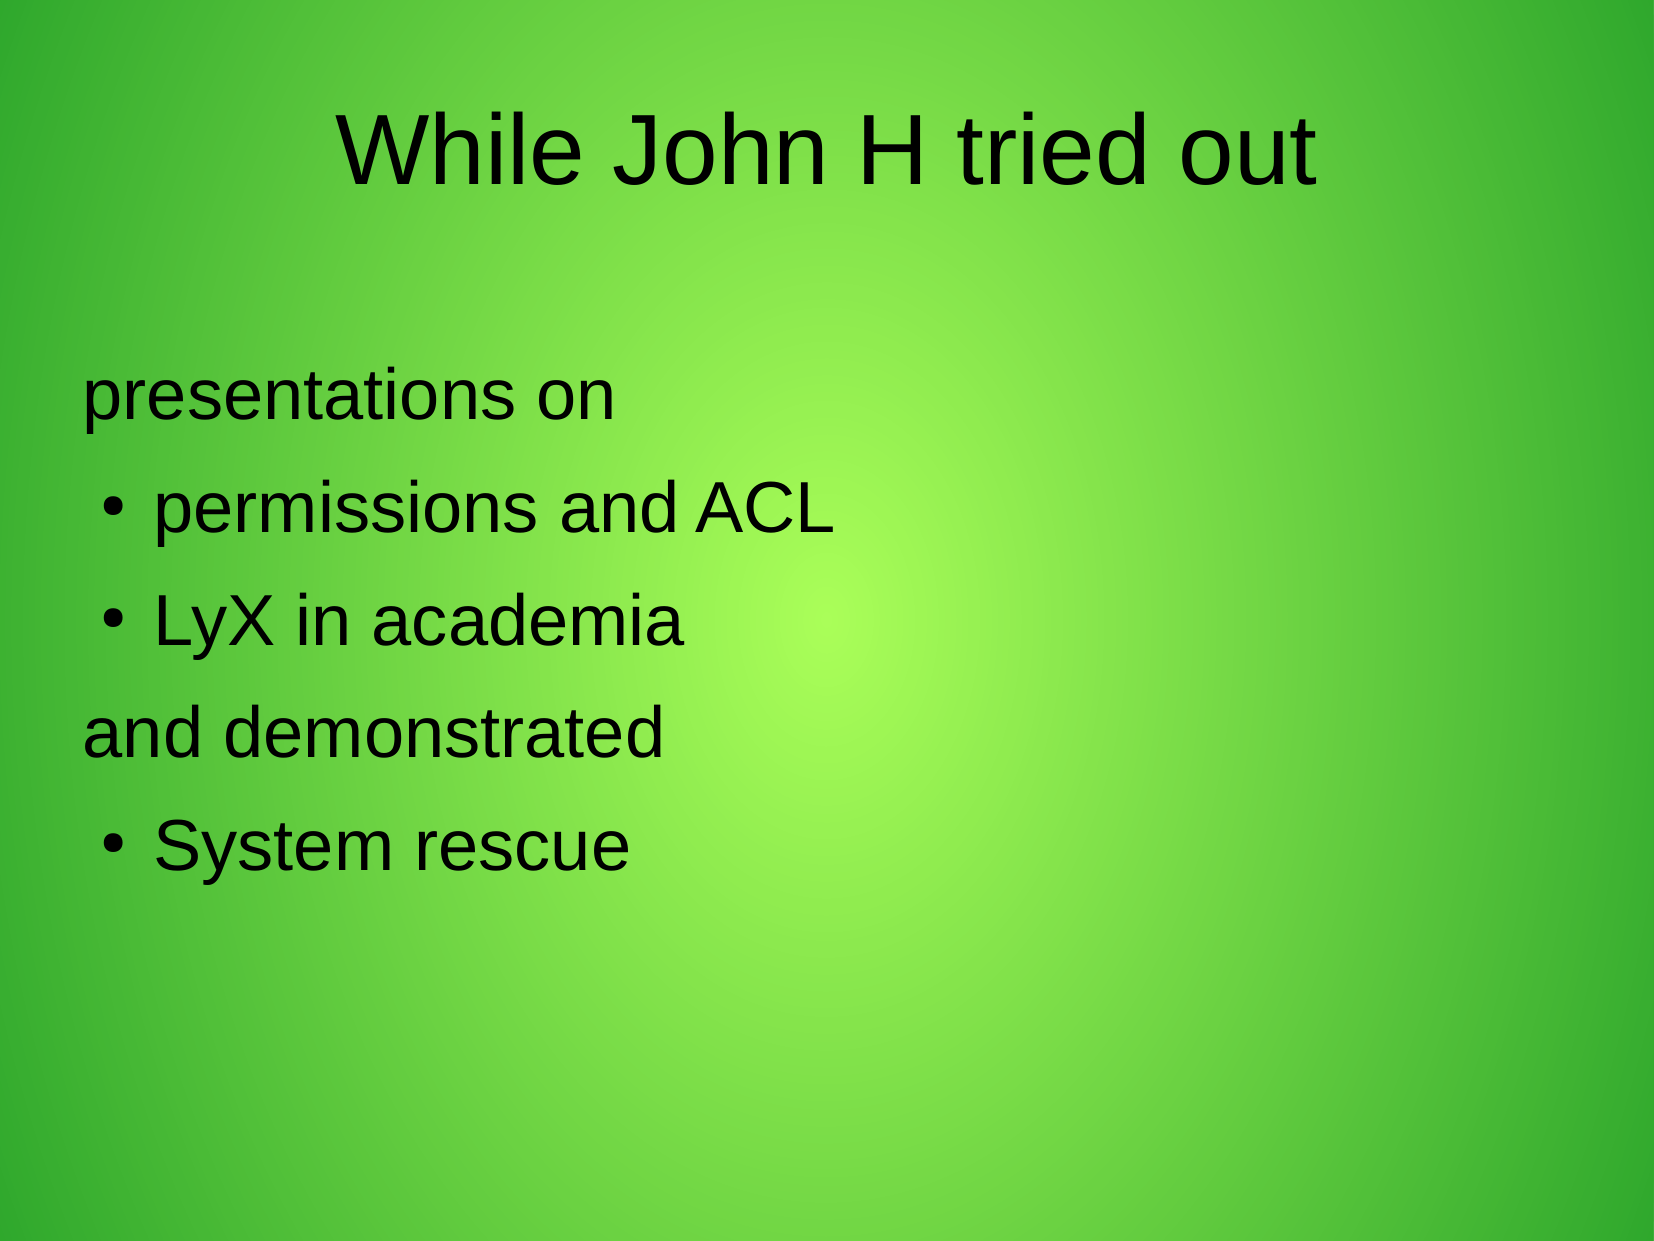

# While John H tried out
presentations on
permissions and ACL
LyX in academia
and demonstrated
System rescue